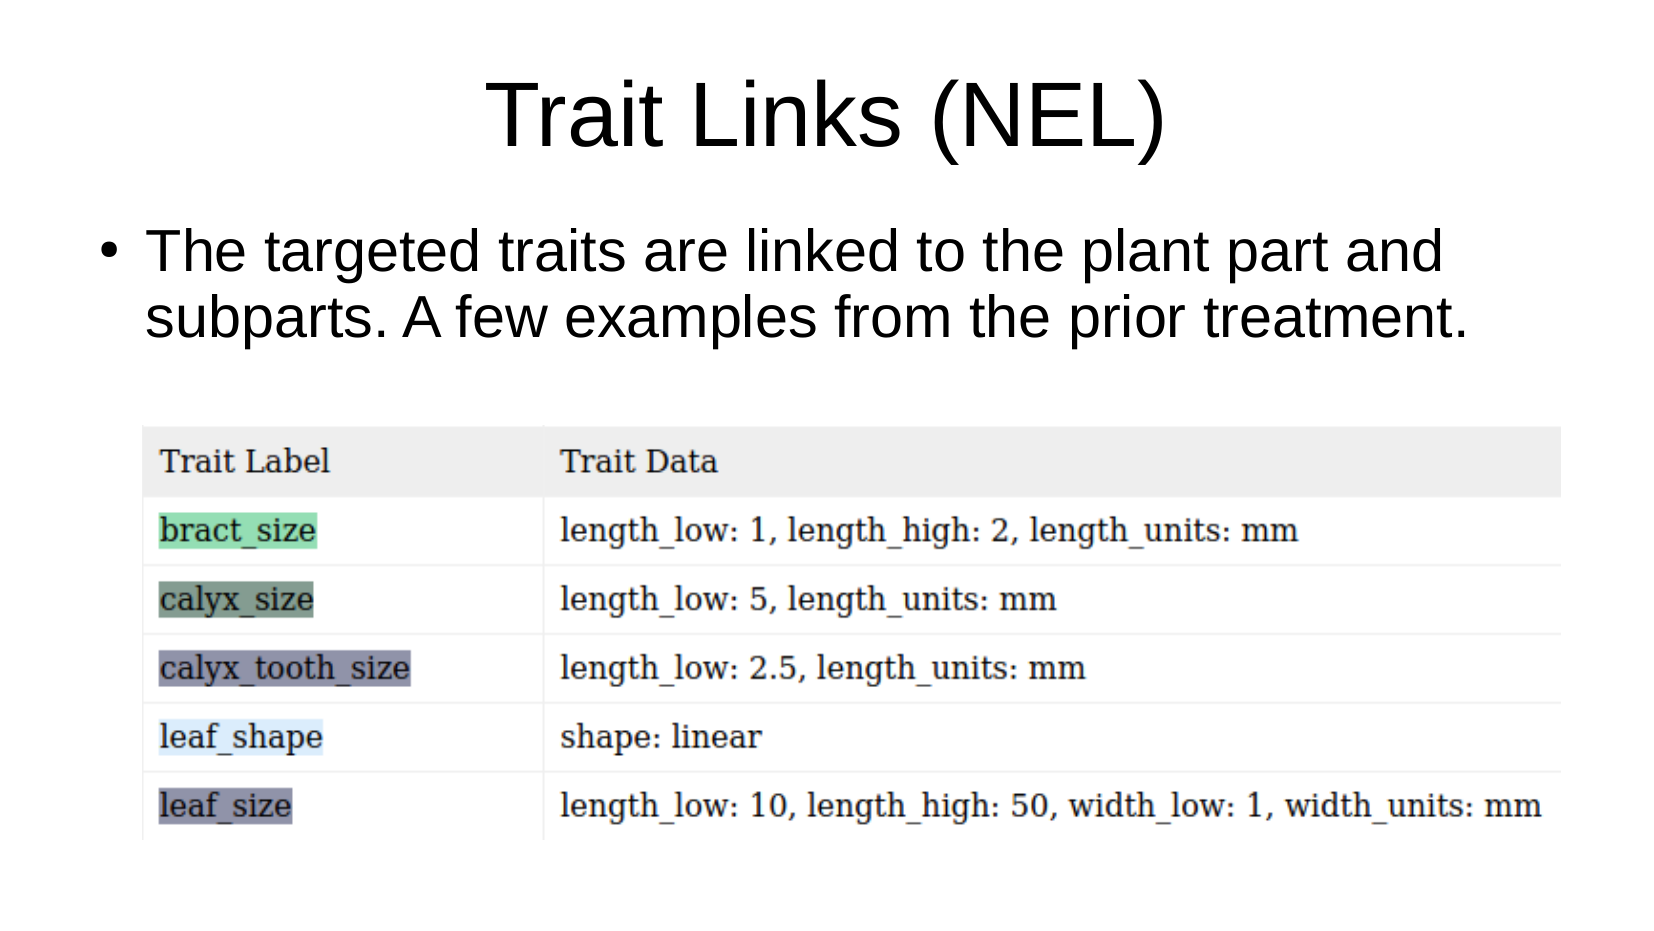

# Trait Links (NEL)
The targeted traits are linked to the plant part and subparts. A few examples from the prior treatment.